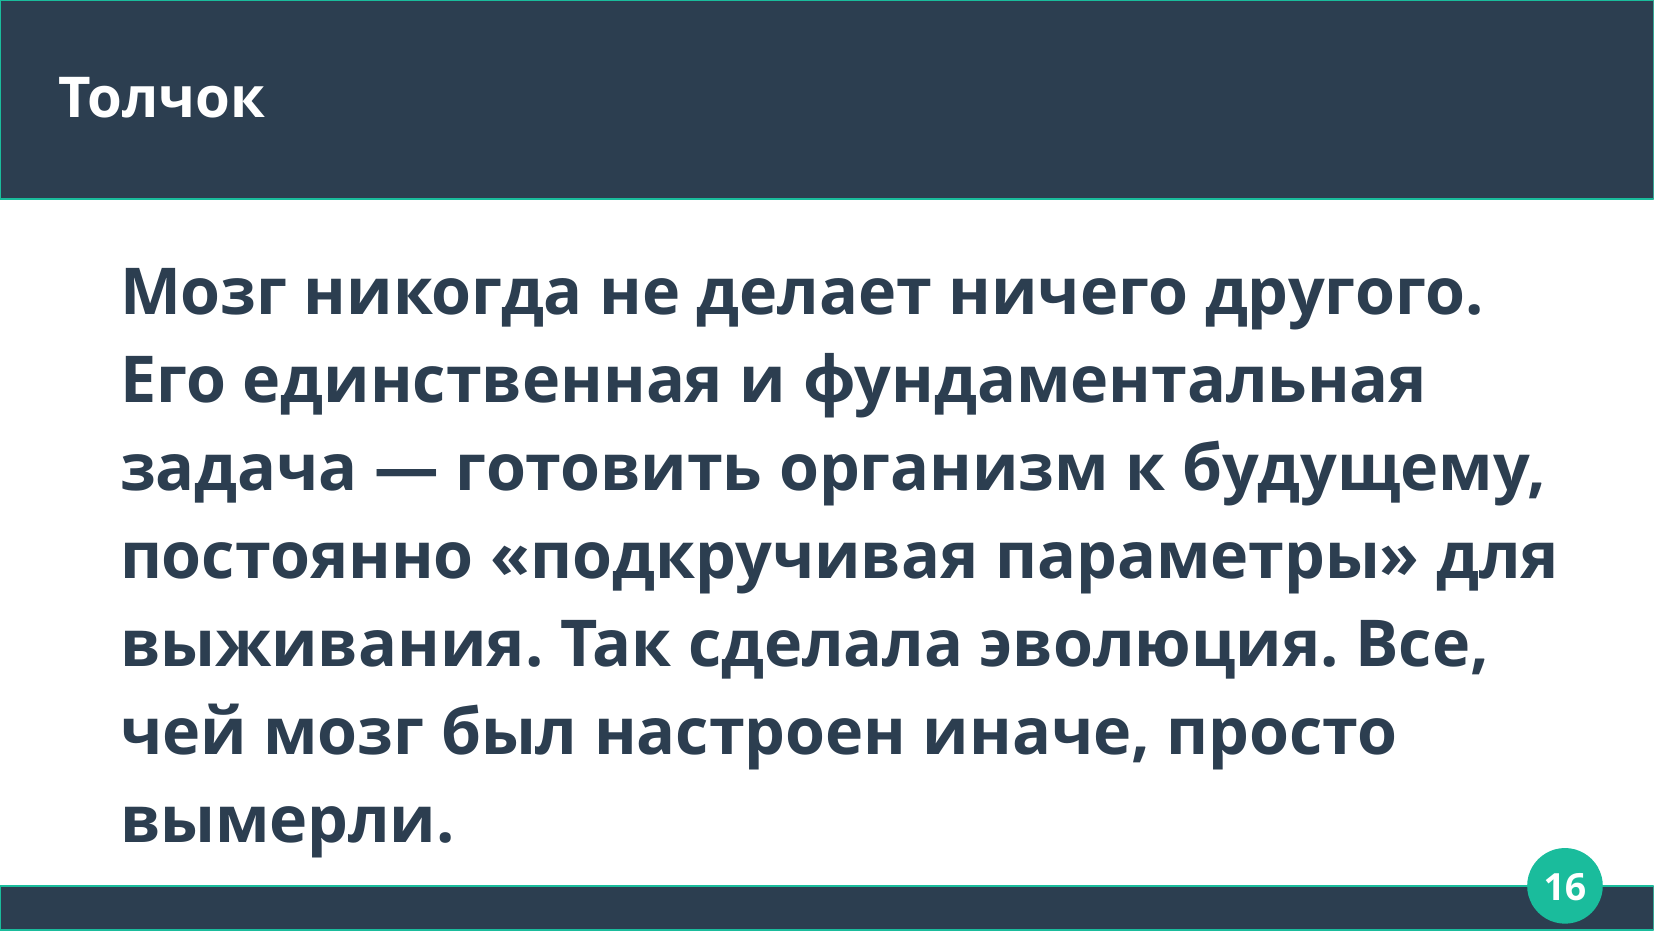

# Толчок
Мозг никогда не делает ничего другого. Его единственная и фундаментальная задача — готовить организм к будущему, постоянно «подкручивая параметры» для выживания. Так сделала эволюция. Все, чей мозг был настроен иначе, просто вымерли.
16